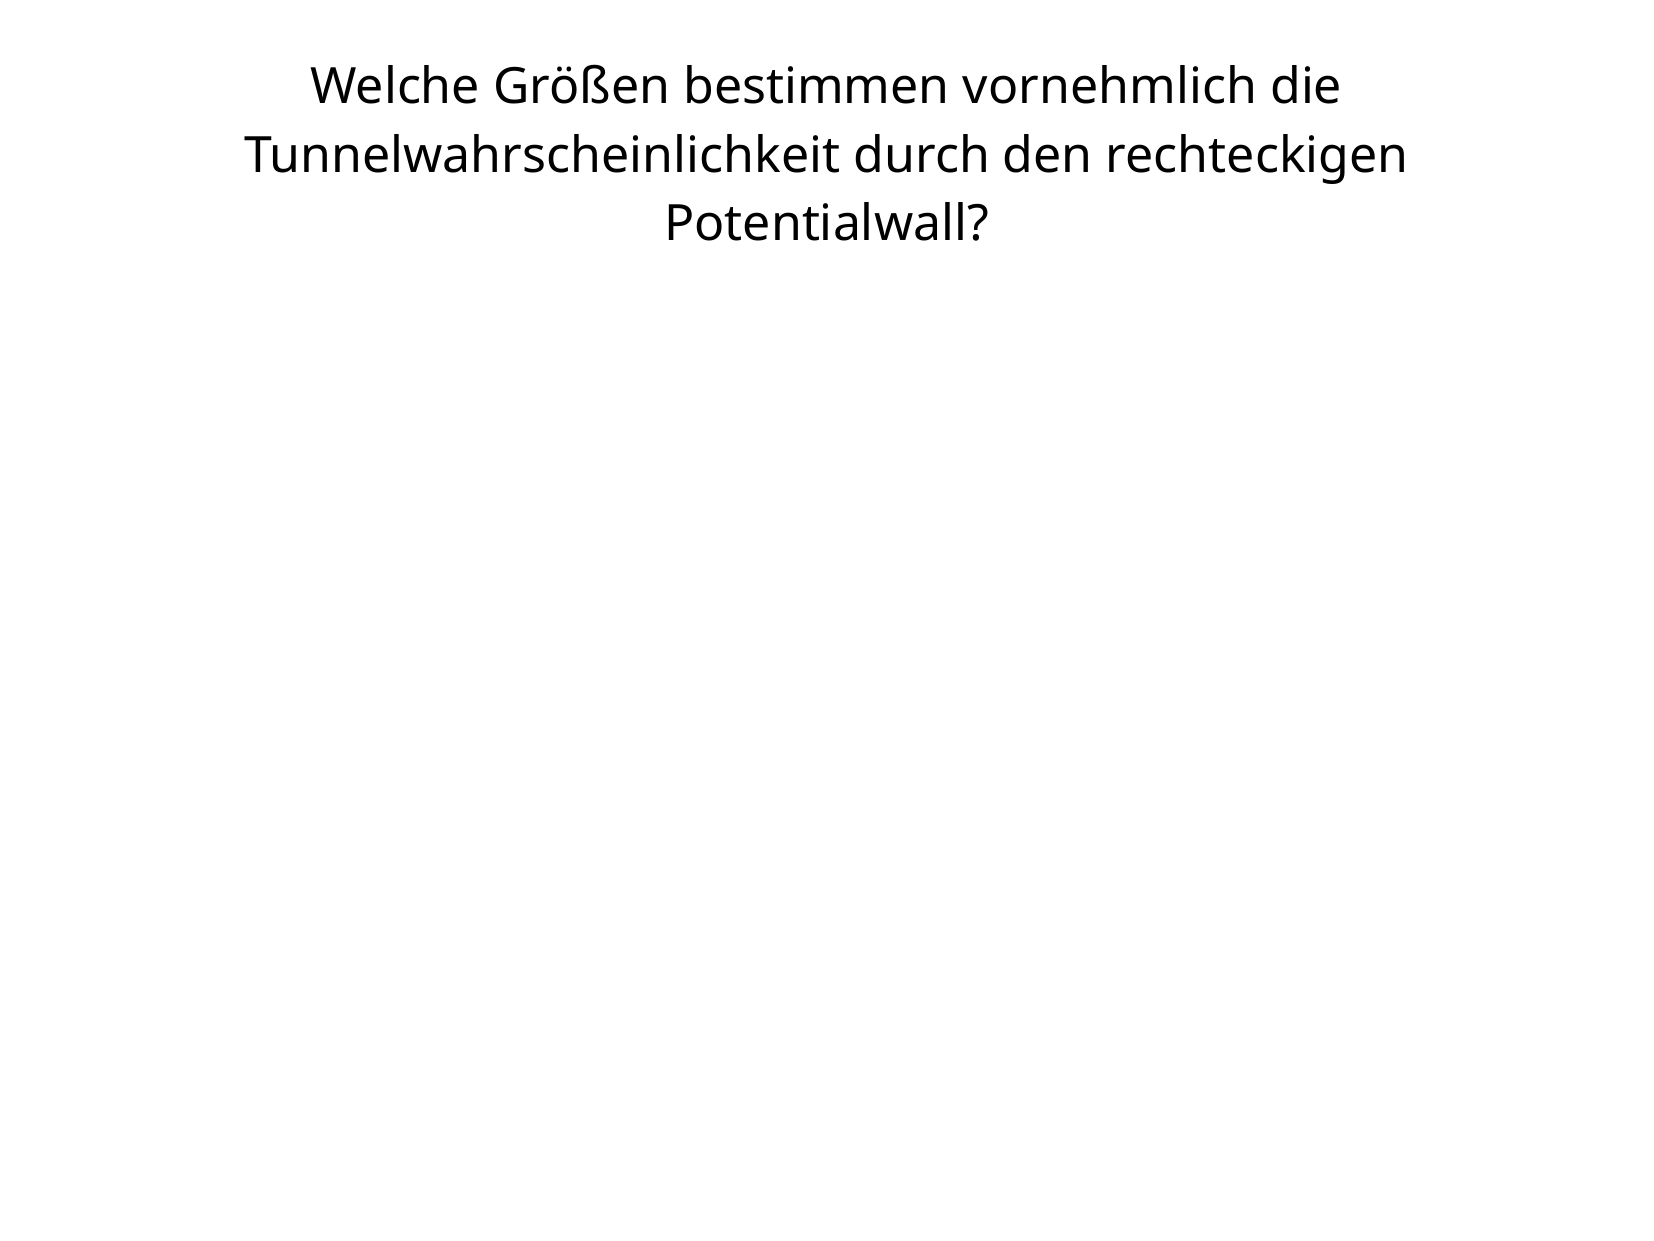

# Welche Größen bestimmen vornehmlich die Tunnelwahrscheinlichkeit durch den rechteckigen Potentialwall?